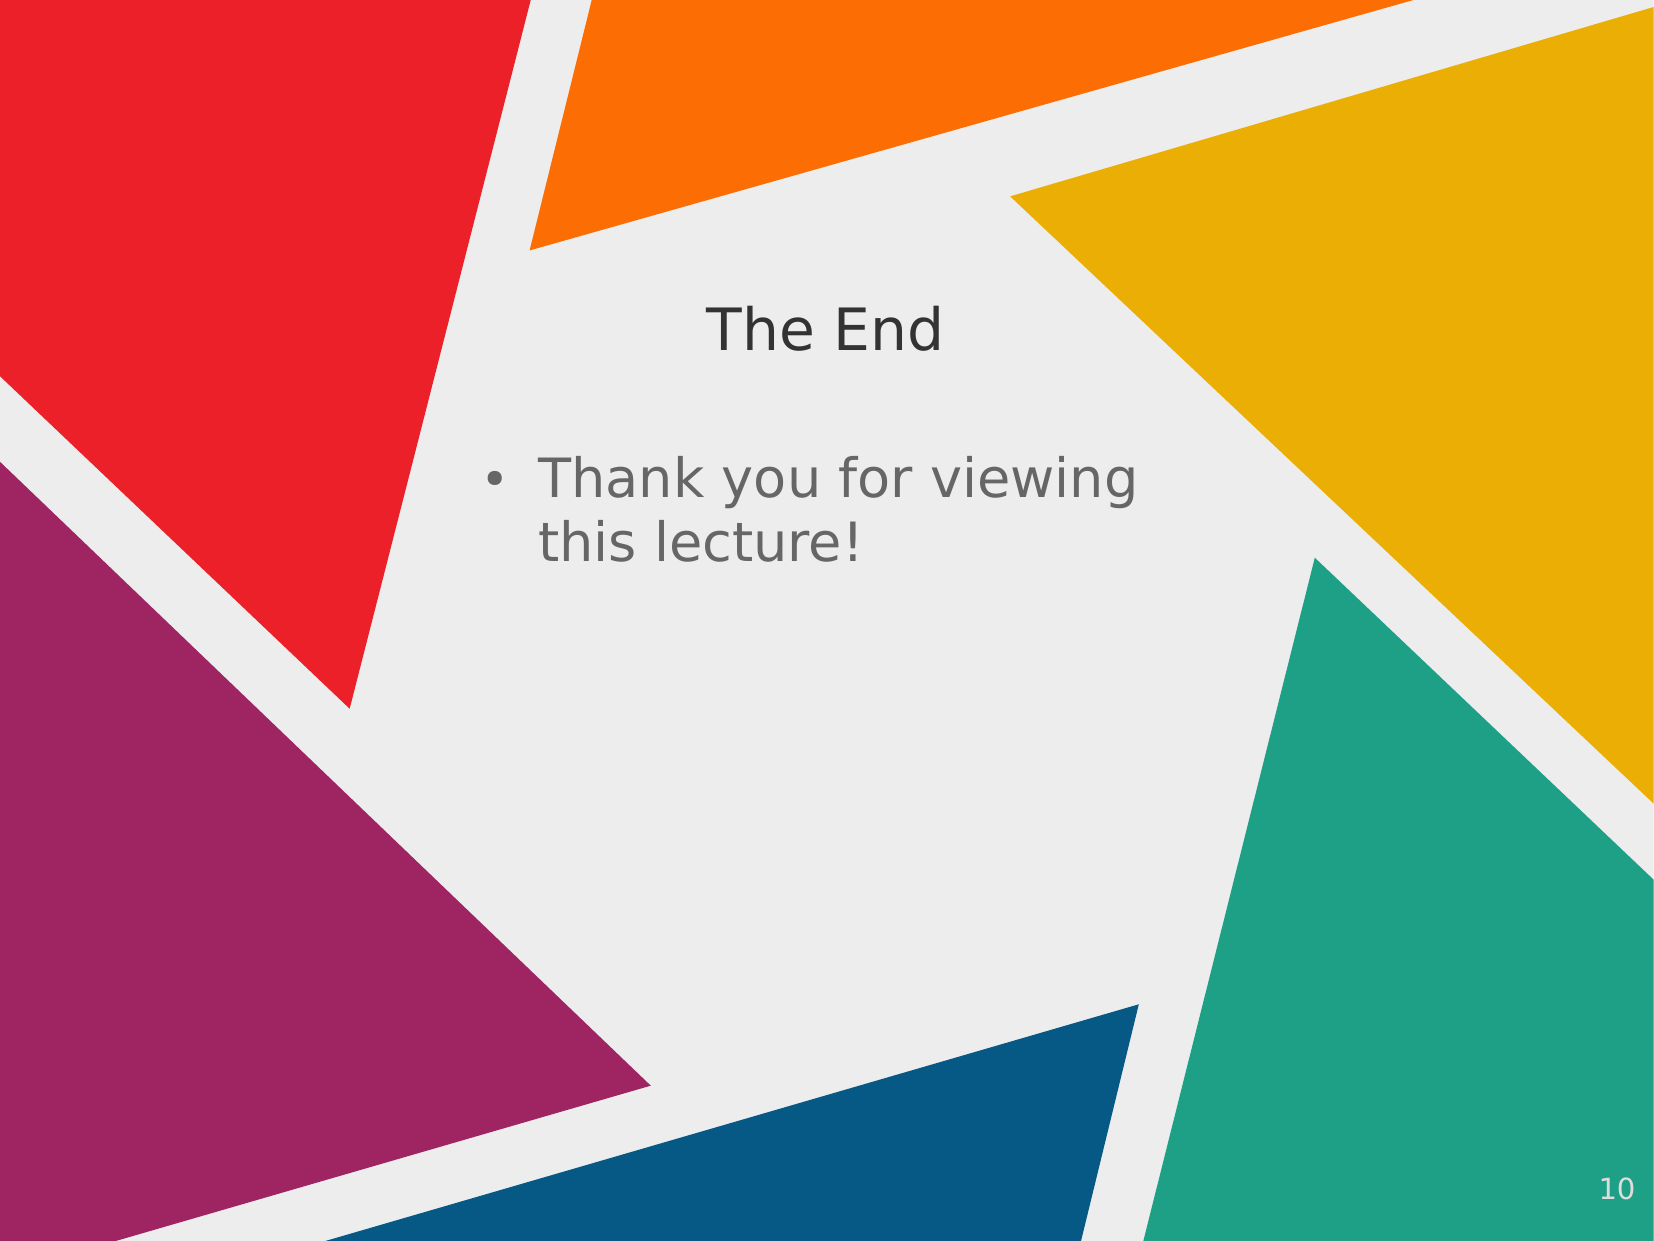

# The End
Thank you for viewing this lecture!
10